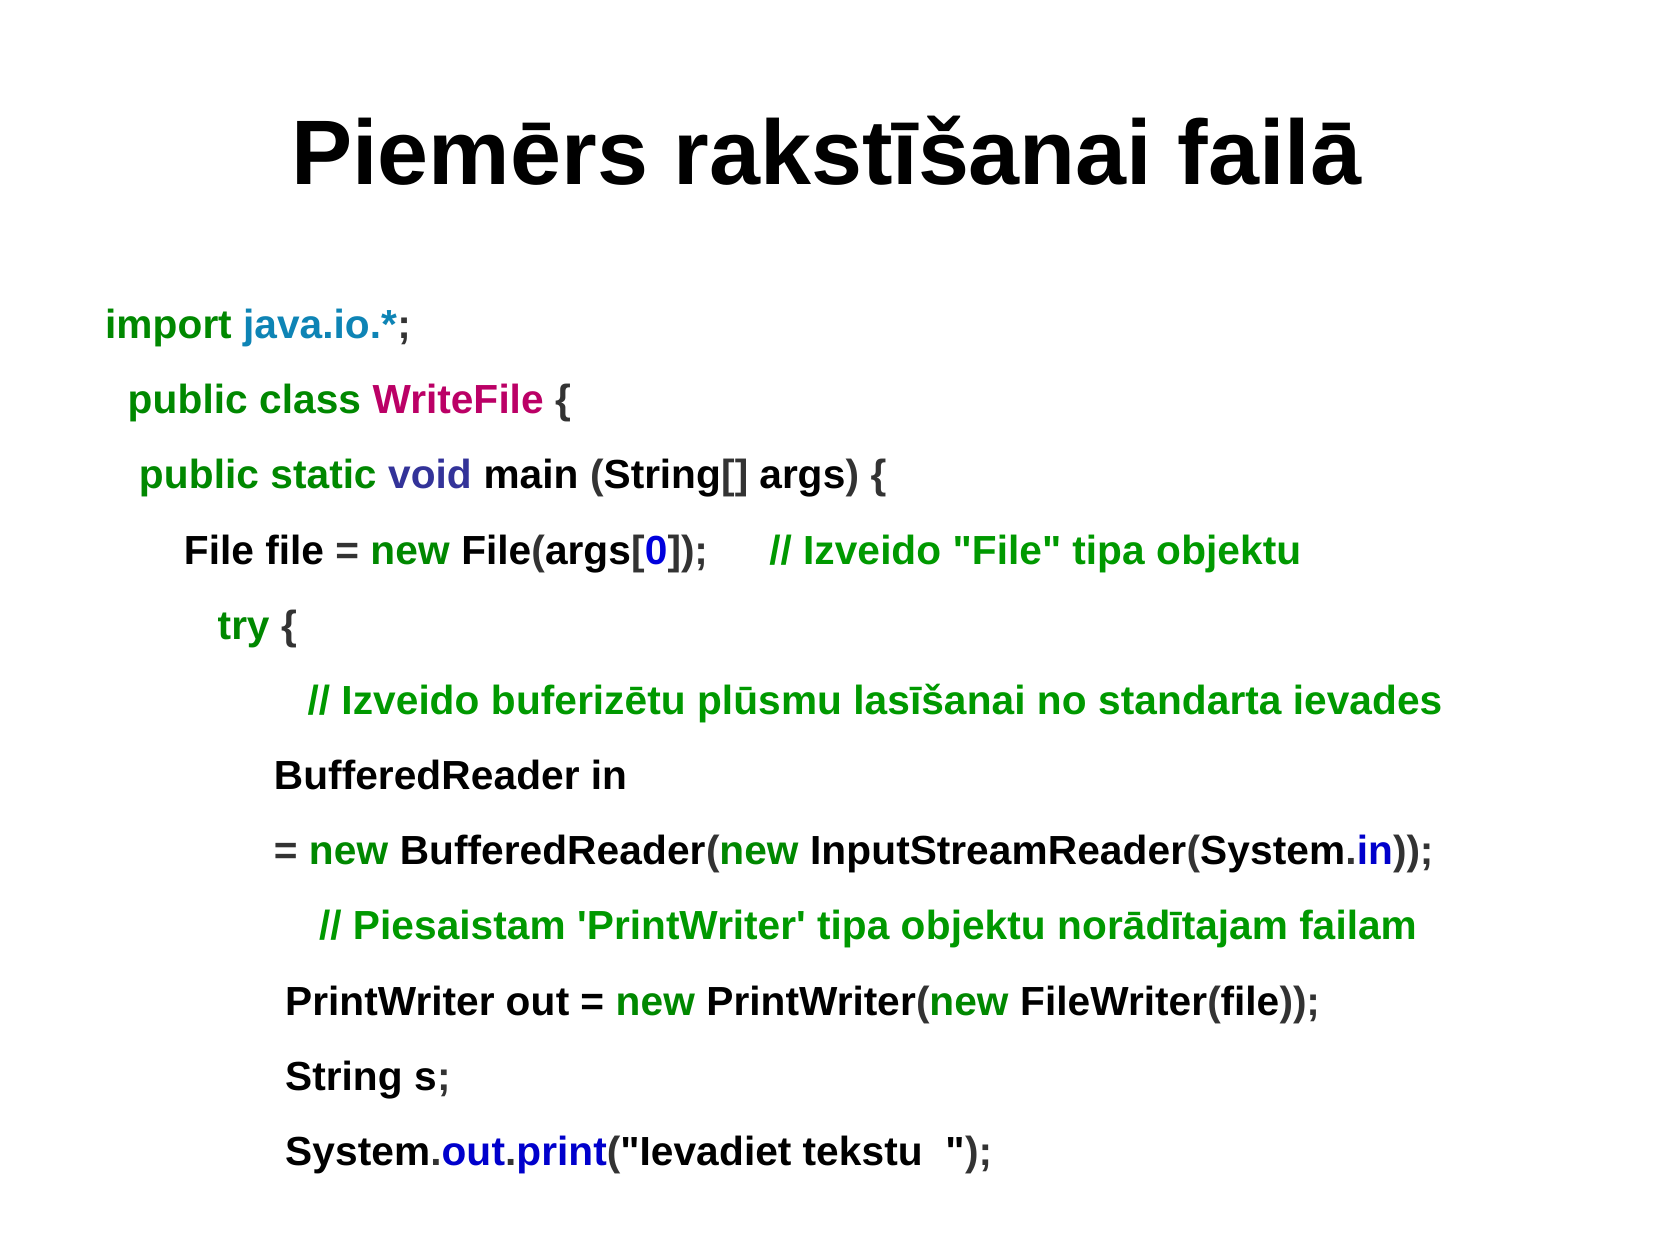

# Piemērs rakstīšanai failā
 import java.io.*;
 public class WriteFile {
 public static void main (String[] args) {
 File file = new File(args[0]);			 // Izveido "File" tipa objektu
 try {
 				// Izveido buferizētu plūsmu lasīšanai no standarta ievades
 BufferedReader in
 = new BufferedReader(new InputStreamReader(System.in));
 		 // Piesaistam 'PrintWriter' tipa objektu norādītajam failam
 	 PrintWriter out = new PrintWriter(new FileWriter(file));
 	 String s;
 System.out.print("Ievadiet tekstu ");